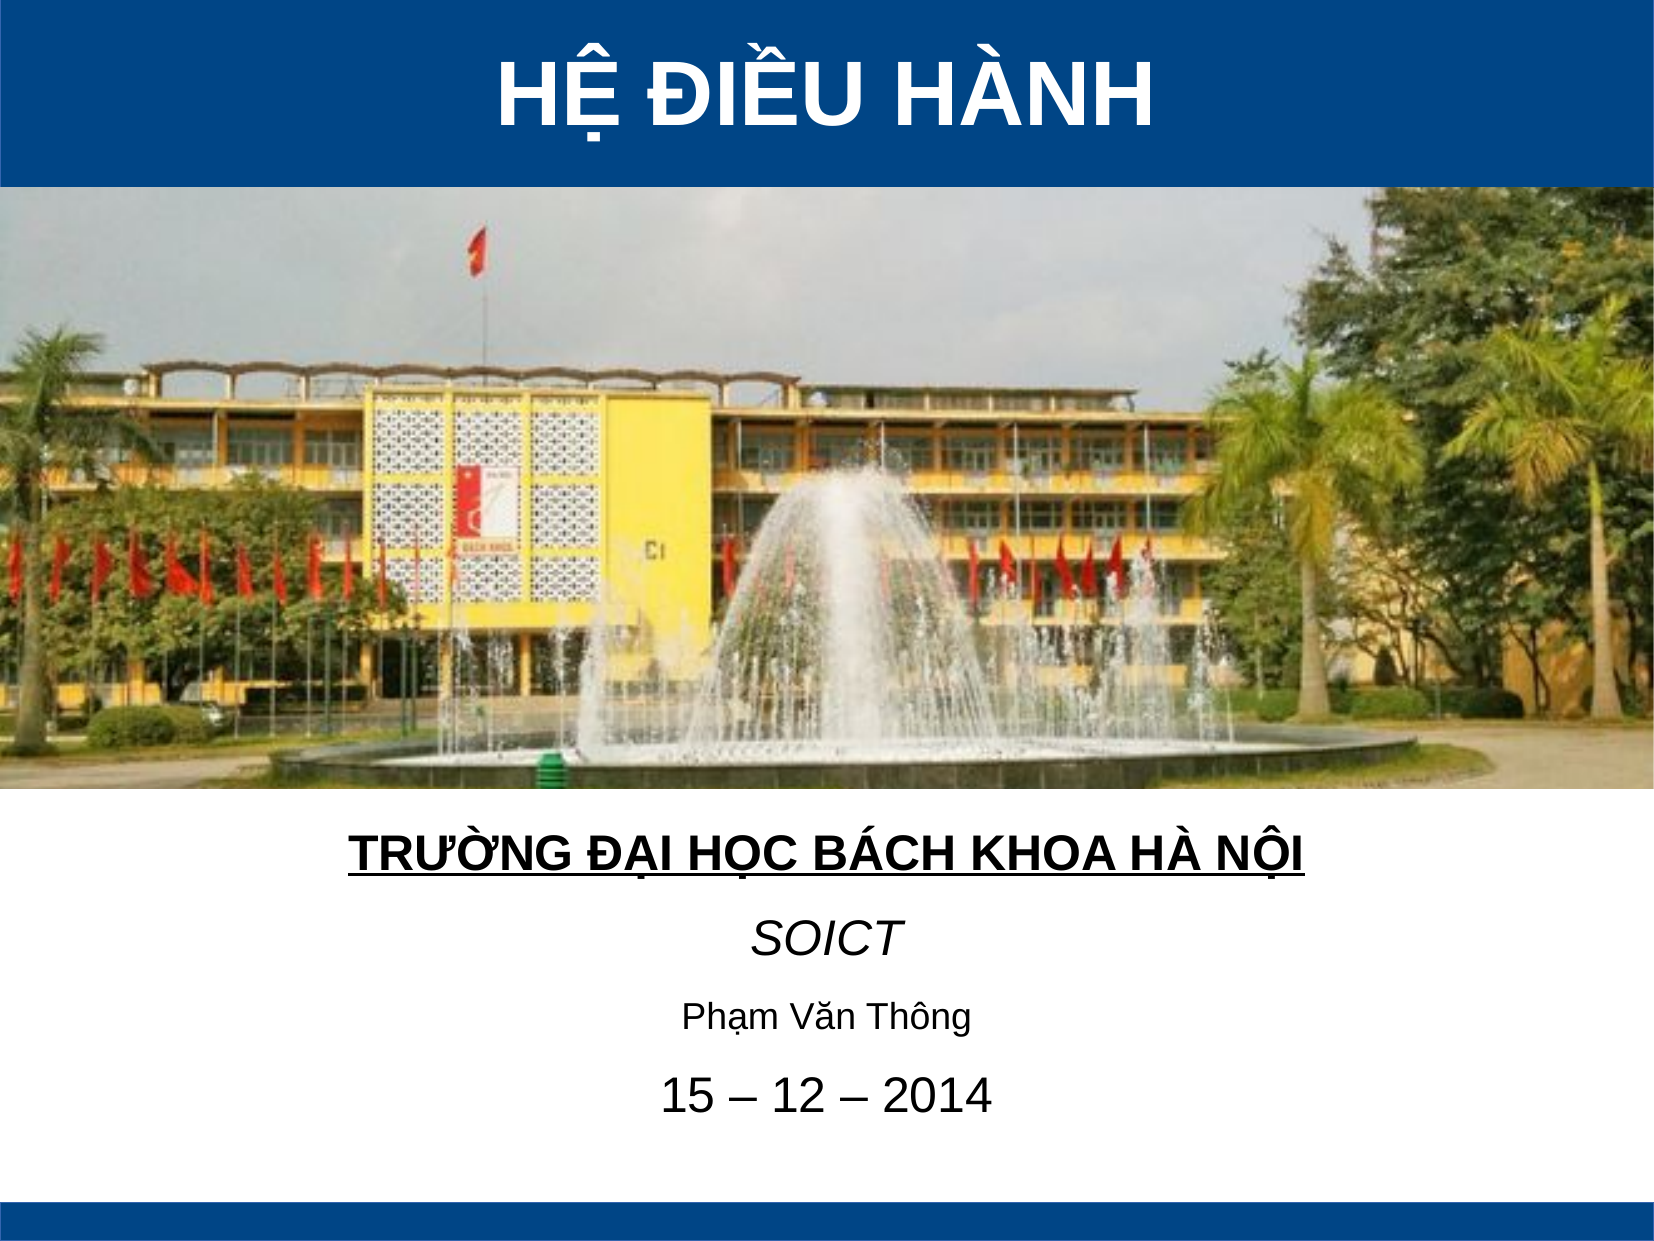

# HỆ ĐIỀU HÀNH
TRƯỜNG ĐẠI HỌC BÁCH KHOA HÀ NỘI
SOICT
Phạm Văn Thông
15 – 12 – 2014